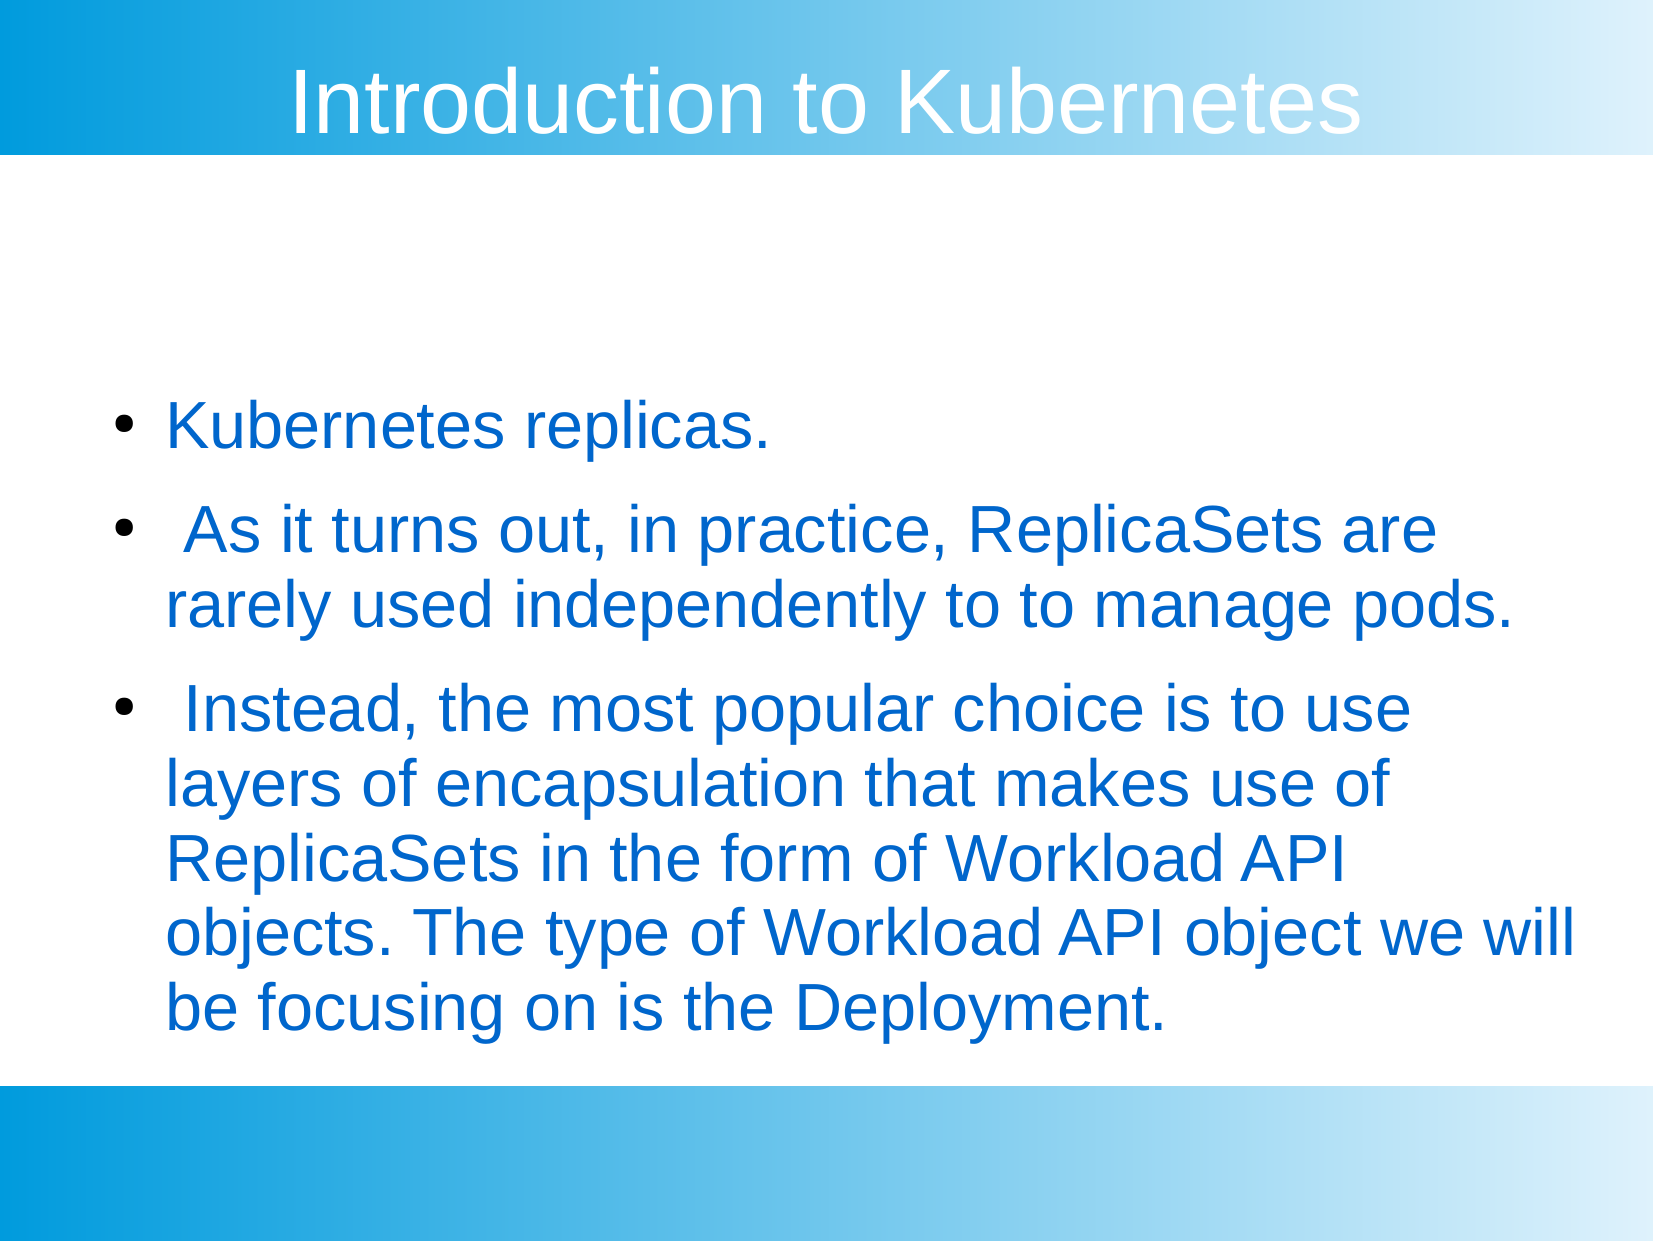

# Introduction to Kubernetes
Kubernetes replicas.
 As it turns out, in practice, ReplicaSets are rarely used independently to to manage pods.
 Instead, the most popular choice is to use layers of encapsulation that makes use of ReplicaSets in the form of Workload API objects. The type of Workload API object we will be focusing on is the Deployment.